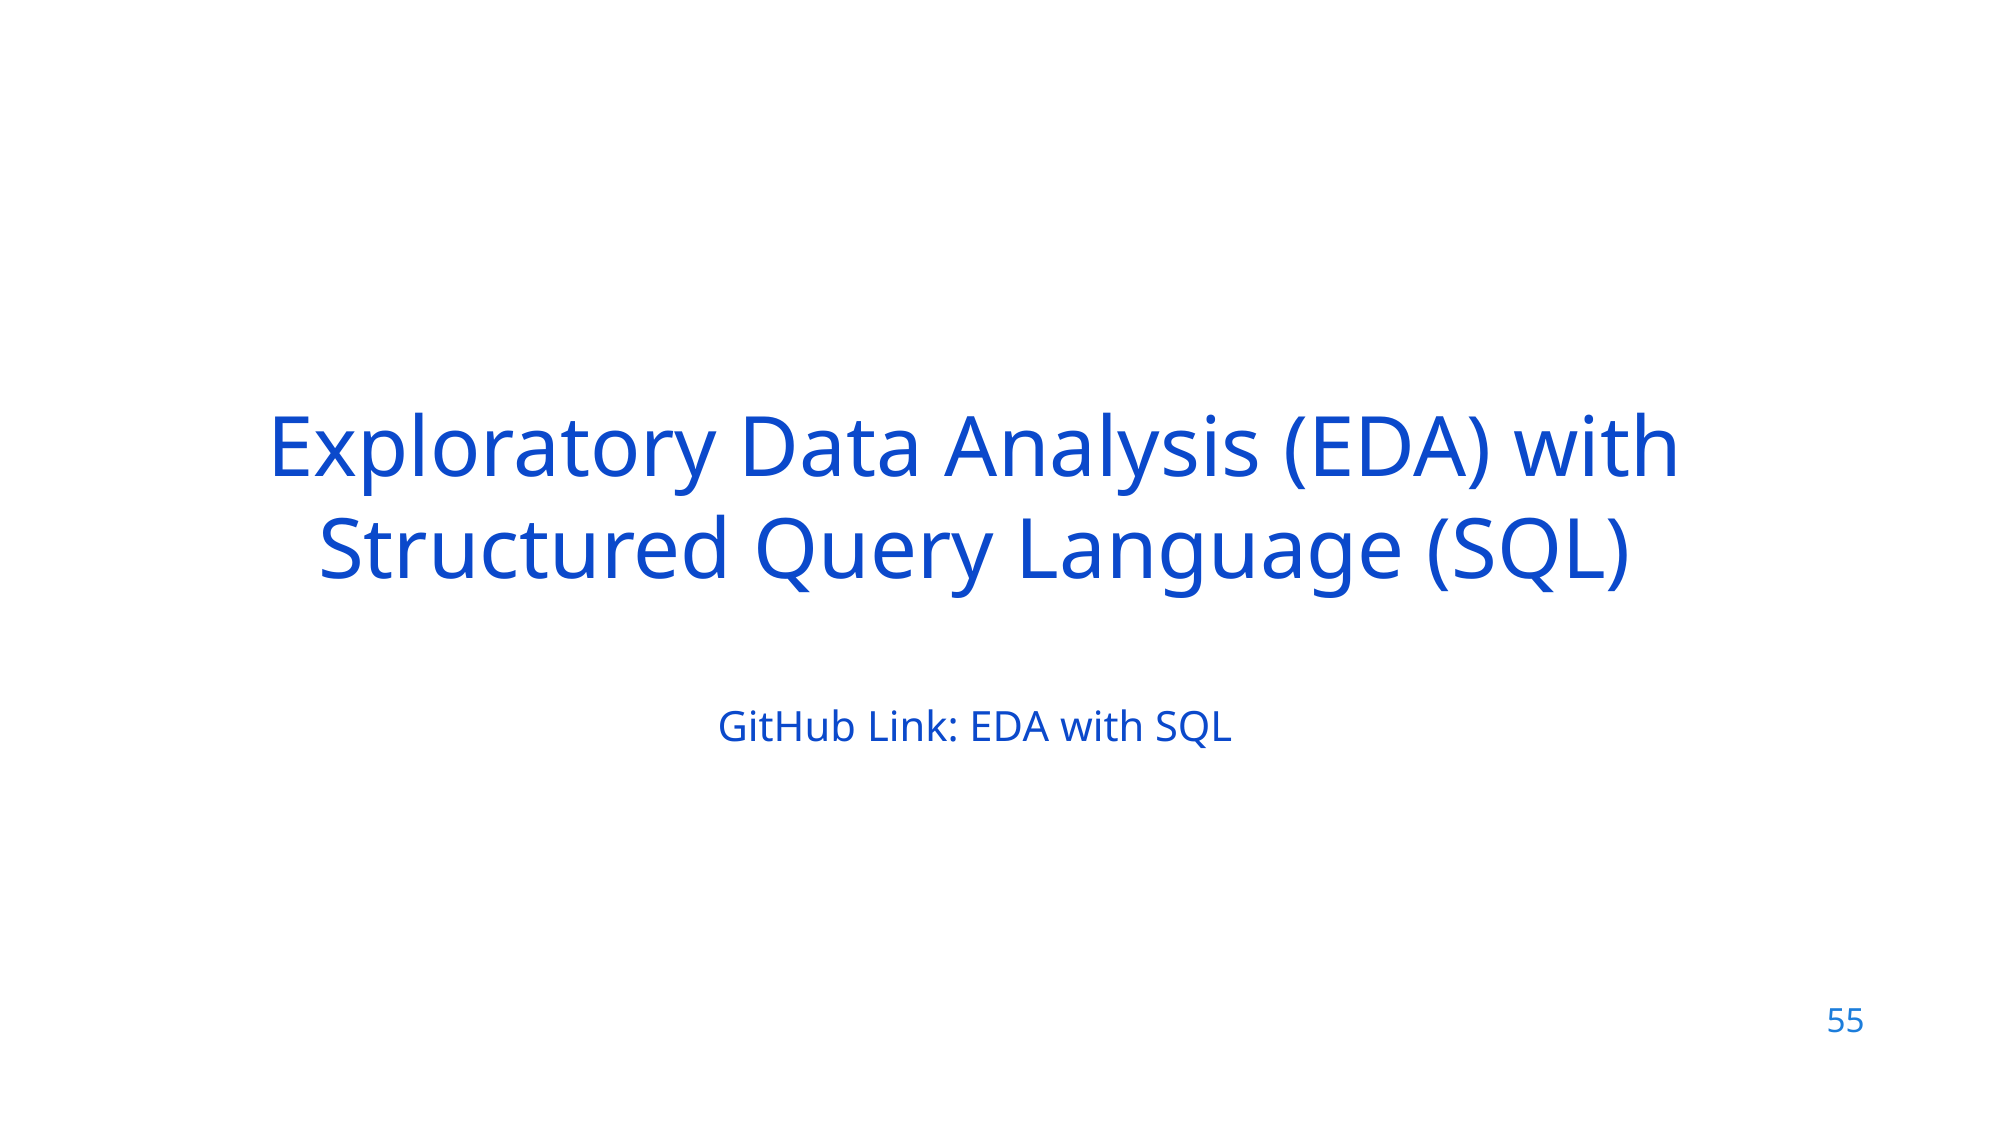

Exploratory Data Analysis (EDA) with Structured Query Language (SQL)
GitHub Link: EDA with SQL
55